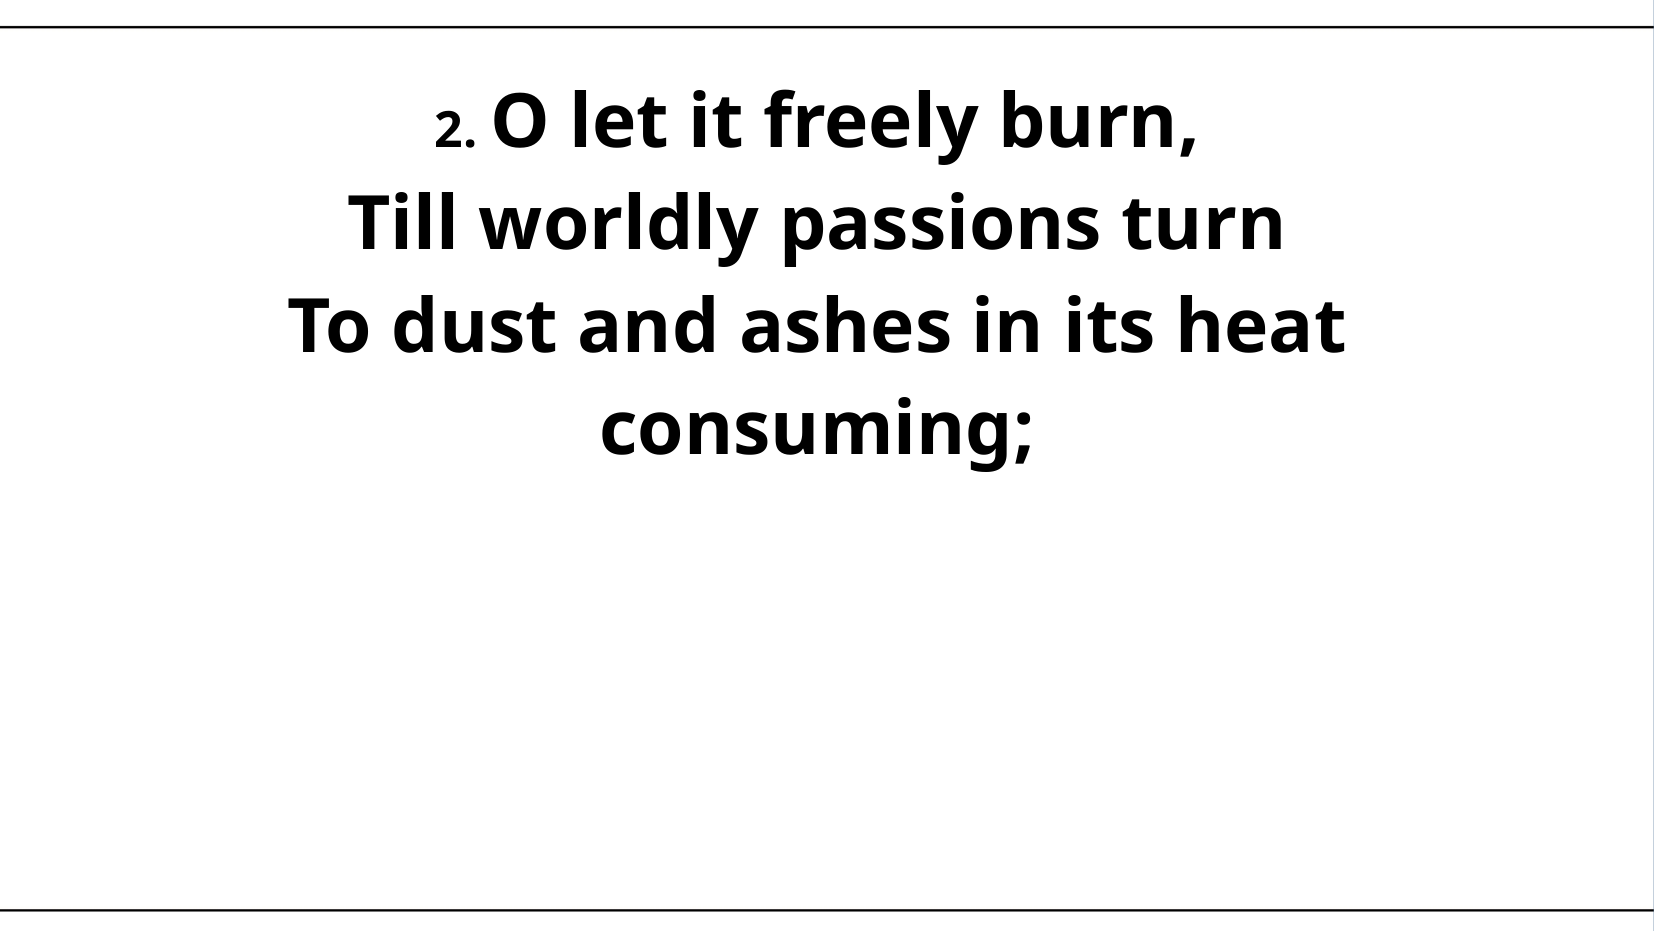

2. O let it freely burn,
Till worldly passions turn
To dust and ashes in its heat consuming;